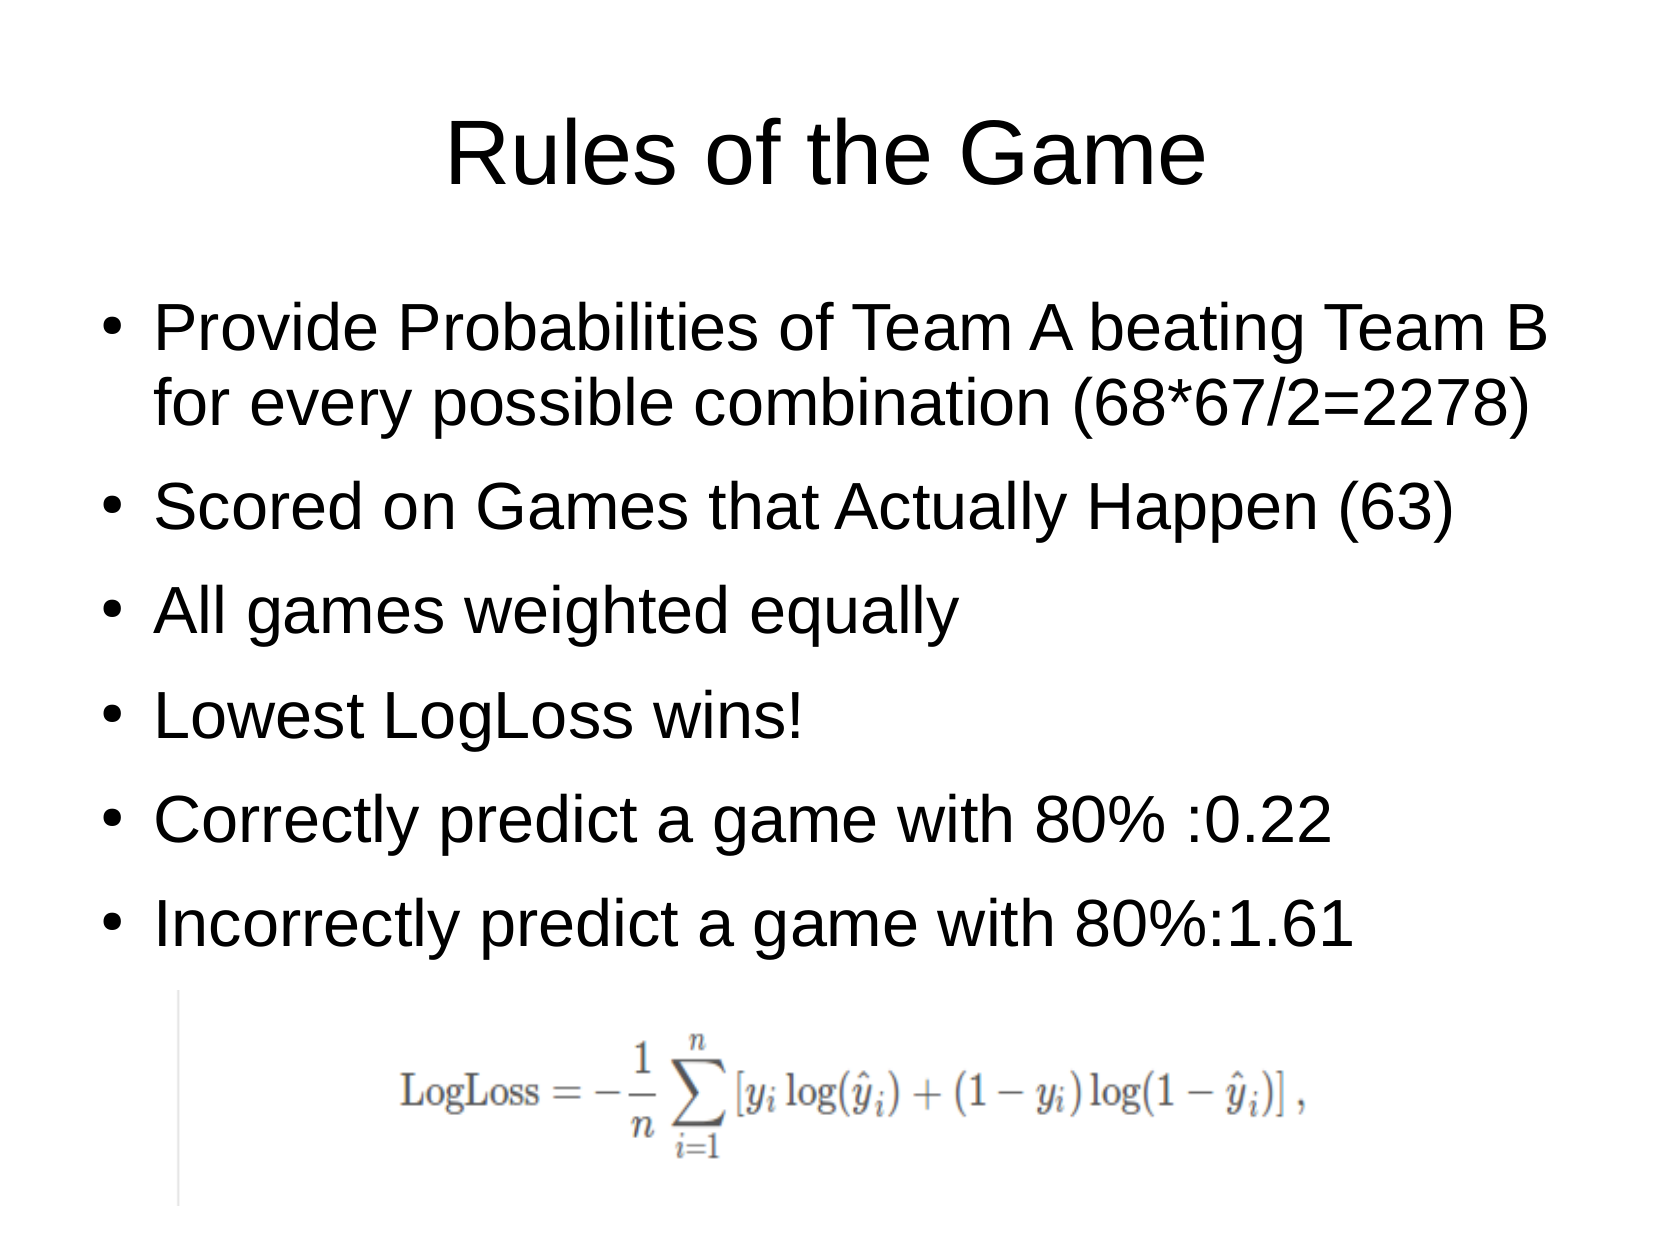

# Rules of the Game
Provide Probabilities of Team A beating Team B for every possible combination (68*67/2=2278)
Scored on Games that Actually Happen (63)
All games weighted equally
Lowest LogLoss wins!
Correctly predict a game with 80% :0.22
Incorrectly predict a game with 80%:1.61